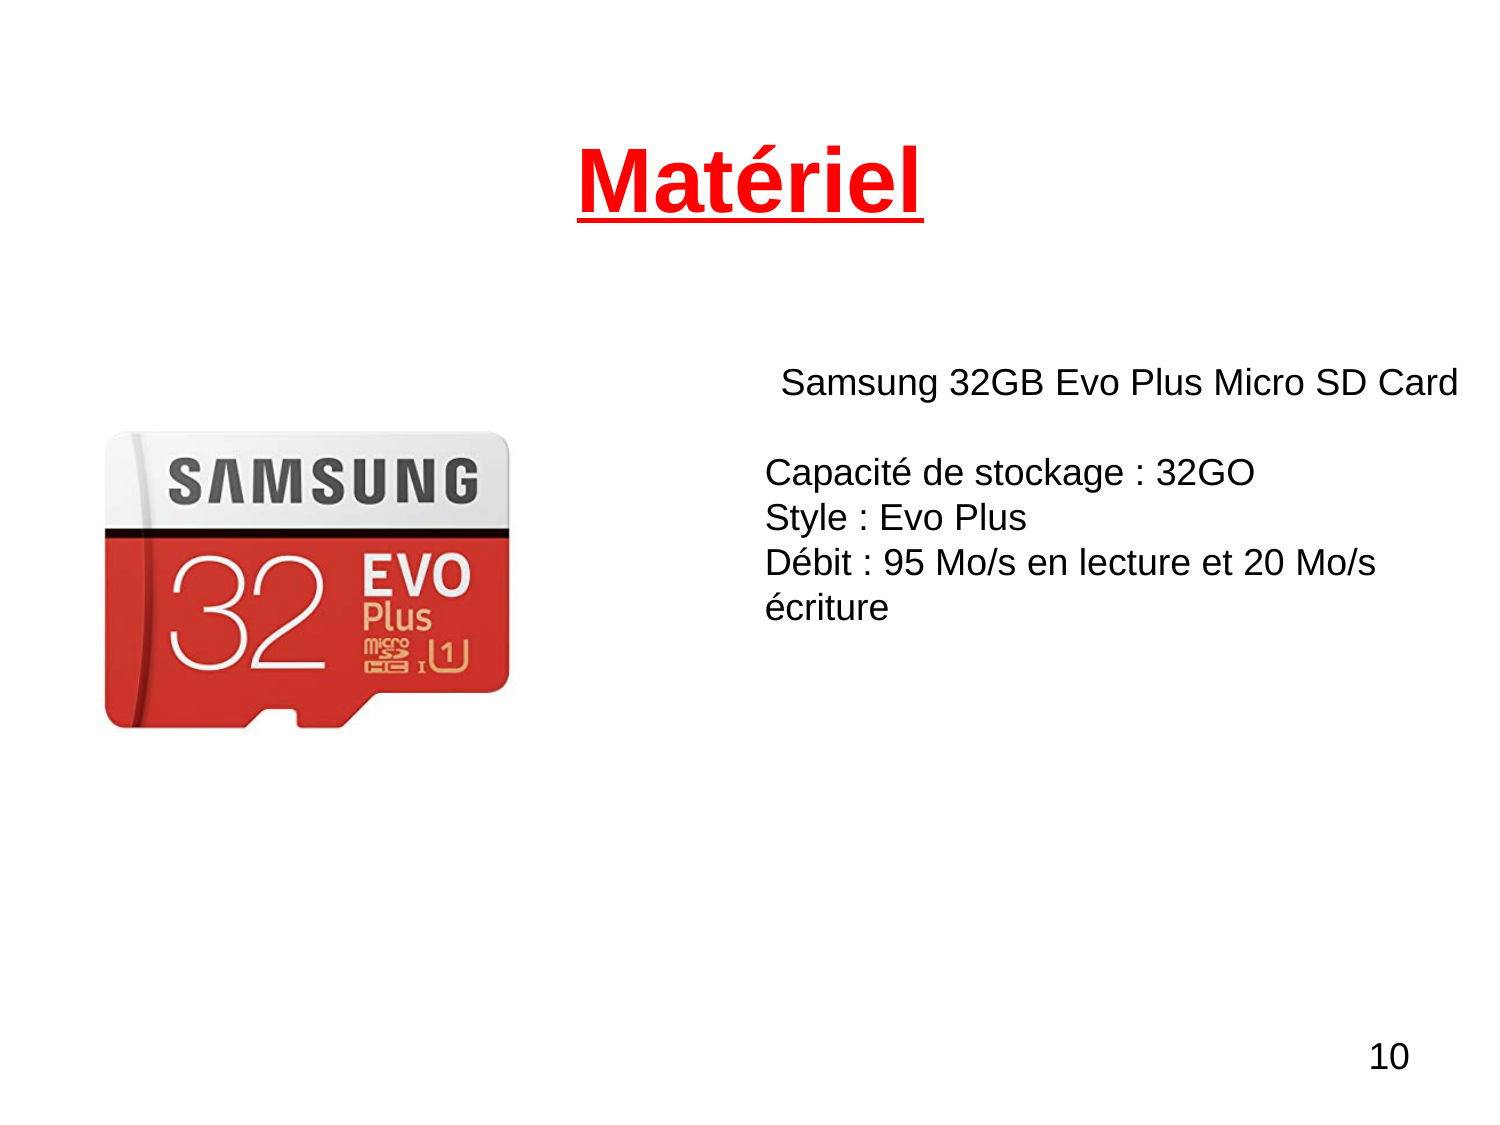

Matériel
Samsung 32GB Evo Plus Micro SD Card
Capacité de stockage : 32GO
Style : Evo Plus
Débit : 95 Mo/s en lecture et 20 Mo/s écriture
10